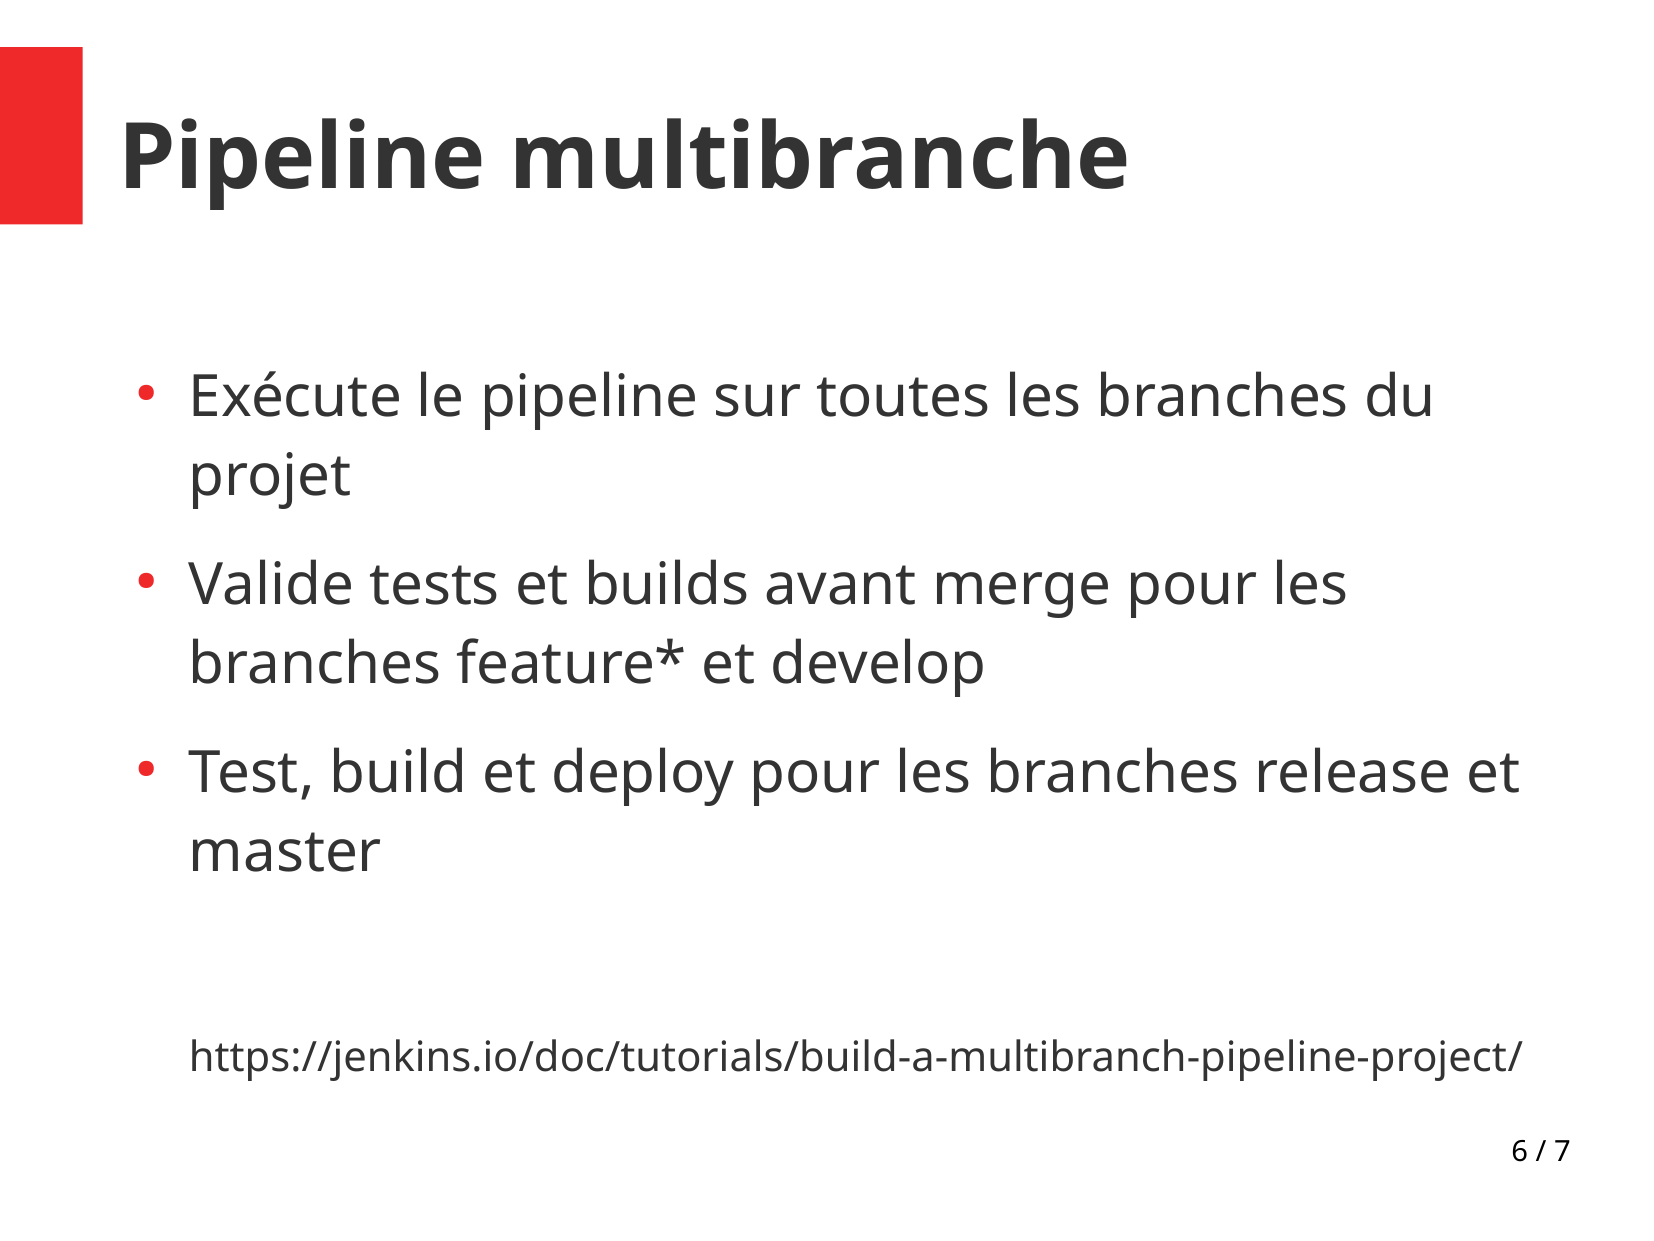

# Pipeline multibranche
Exécute le pipeline sur toutes les branches du projet
Valide tests et builds avant merge pour les branches feature* et develop
Test, build et deploy pour les branches release et master
https://jenkins.io/doc/tutorials/build-a-multibranch-pipeline-project/
6